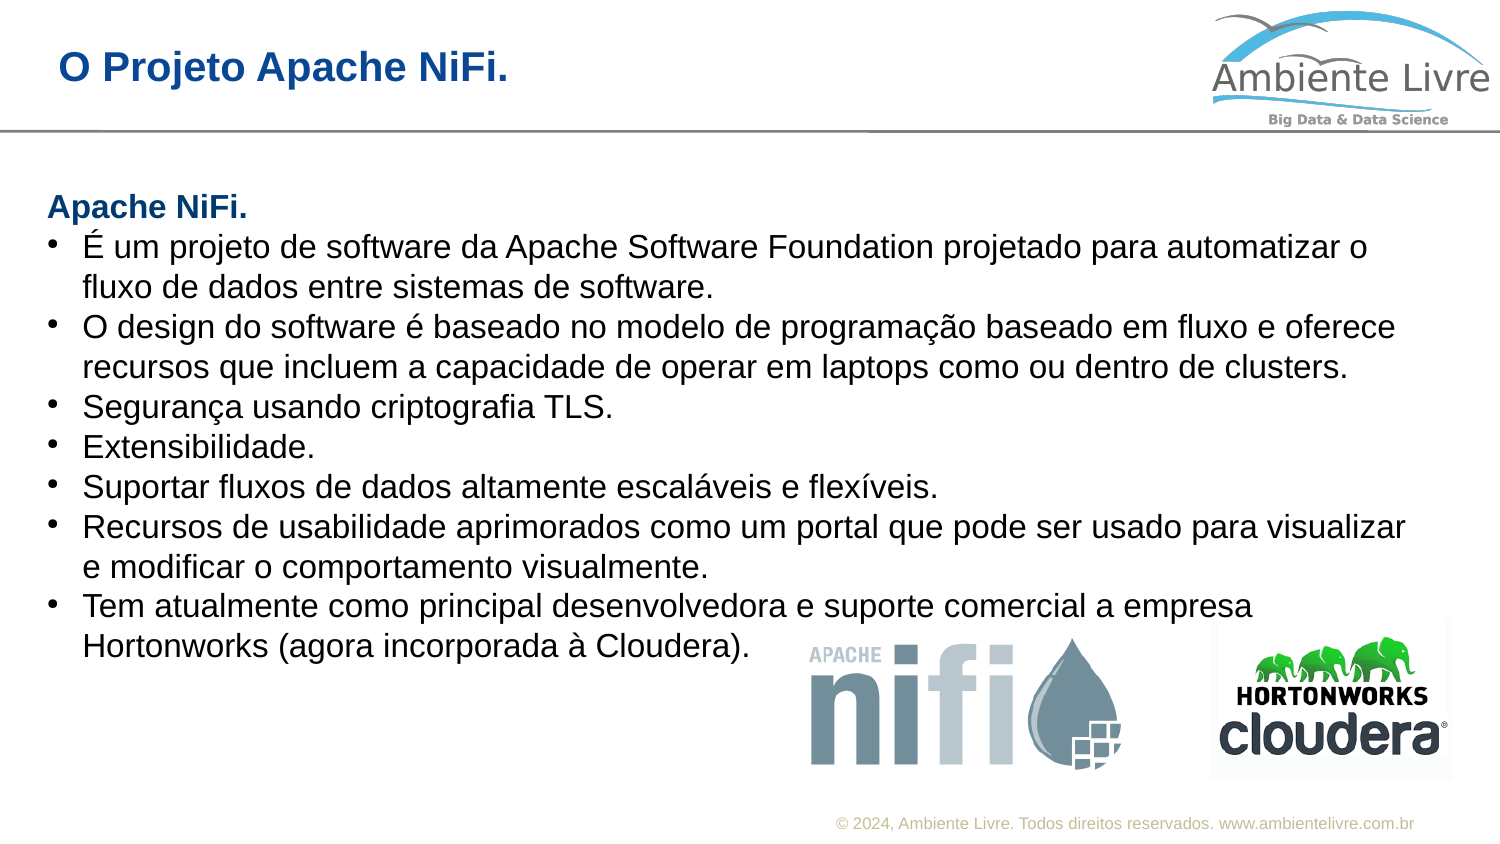

# O Projeto Apache NiFi.
Apache NiFi.
É um projeto de software da Apache Software Foundation projetado para automatizar o fluxo de dados entre sistemas de software.
O design do software é baseado no modelo de programação baseado em fluxo e oferece recursos que incluem a capacidade de operar em laptops como ou dentro de clusters.
Segurança usando criptografia TLS.
Extensibilidade.
Suportar fluxos de dados altamente escaláveis e flexíveis.
Recursos de usabilidade aprimorados como um portal que pode ser usado para visualizar e modificar o comportamento visualmente.
Tem atualmente como principal desenvolvedora e suporte comercial a empresa
Hortonworks (agora incorporada à Cloudera).